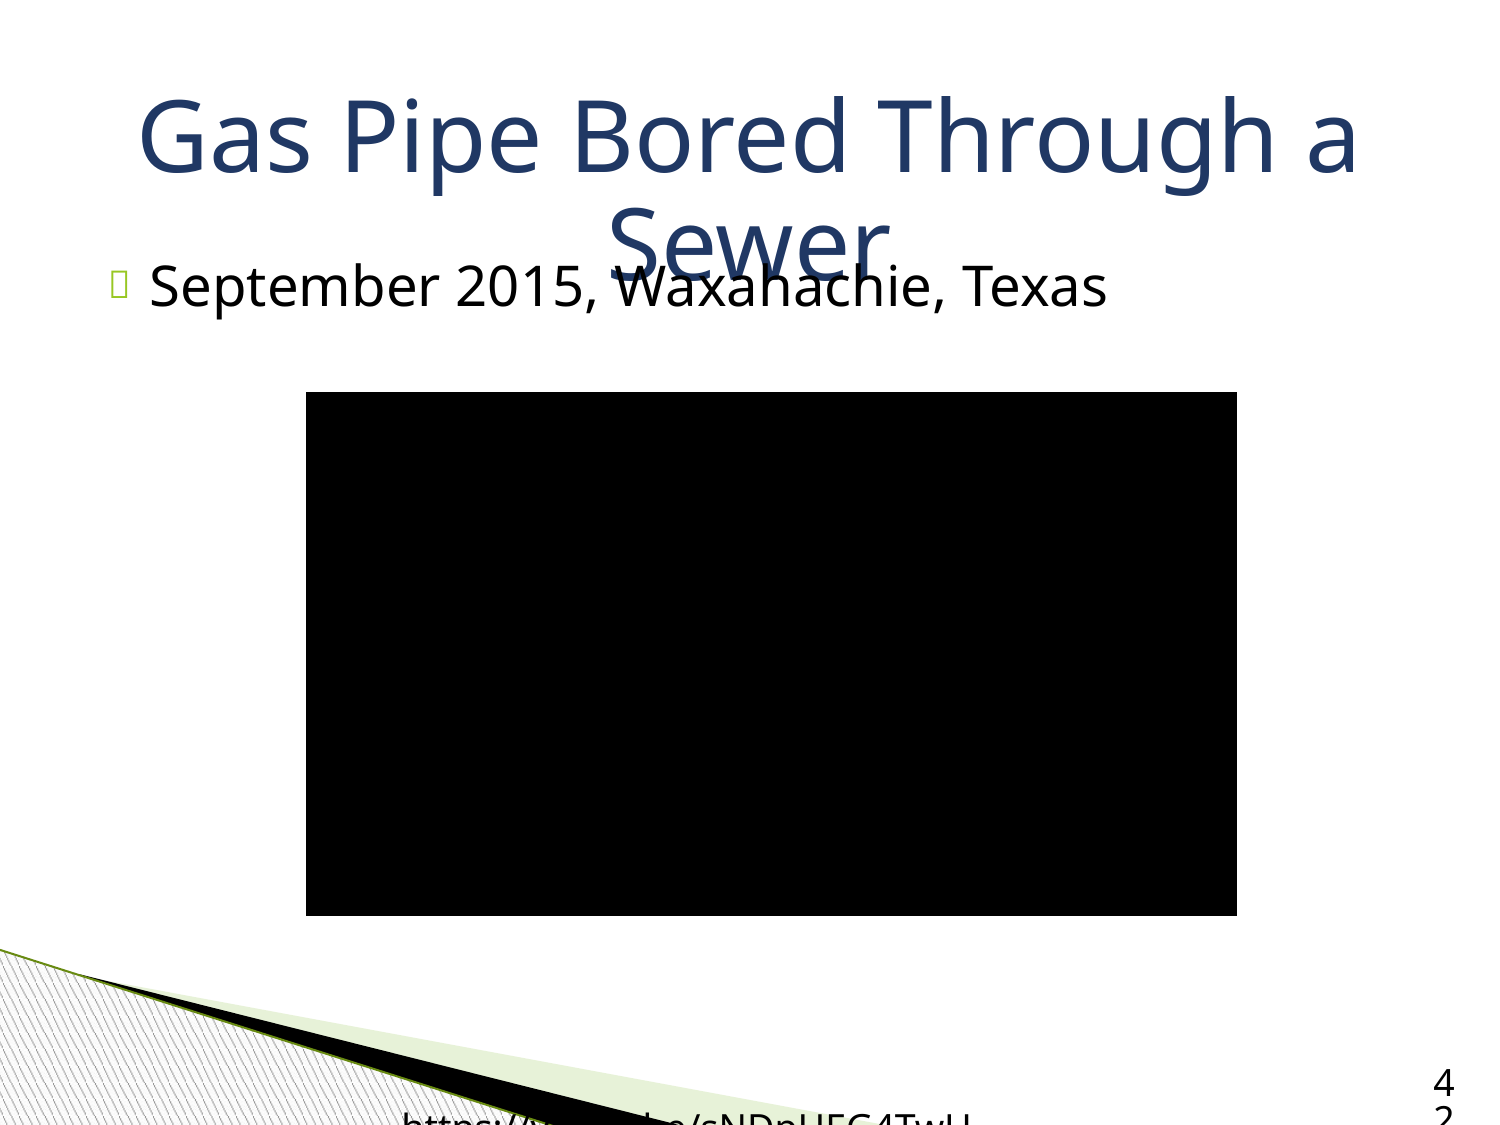

Gas Pipe Bored Through a Sewer
# September 2015, Waxahachie, Texas
https://youtu.be/sNDpHEG4TwU